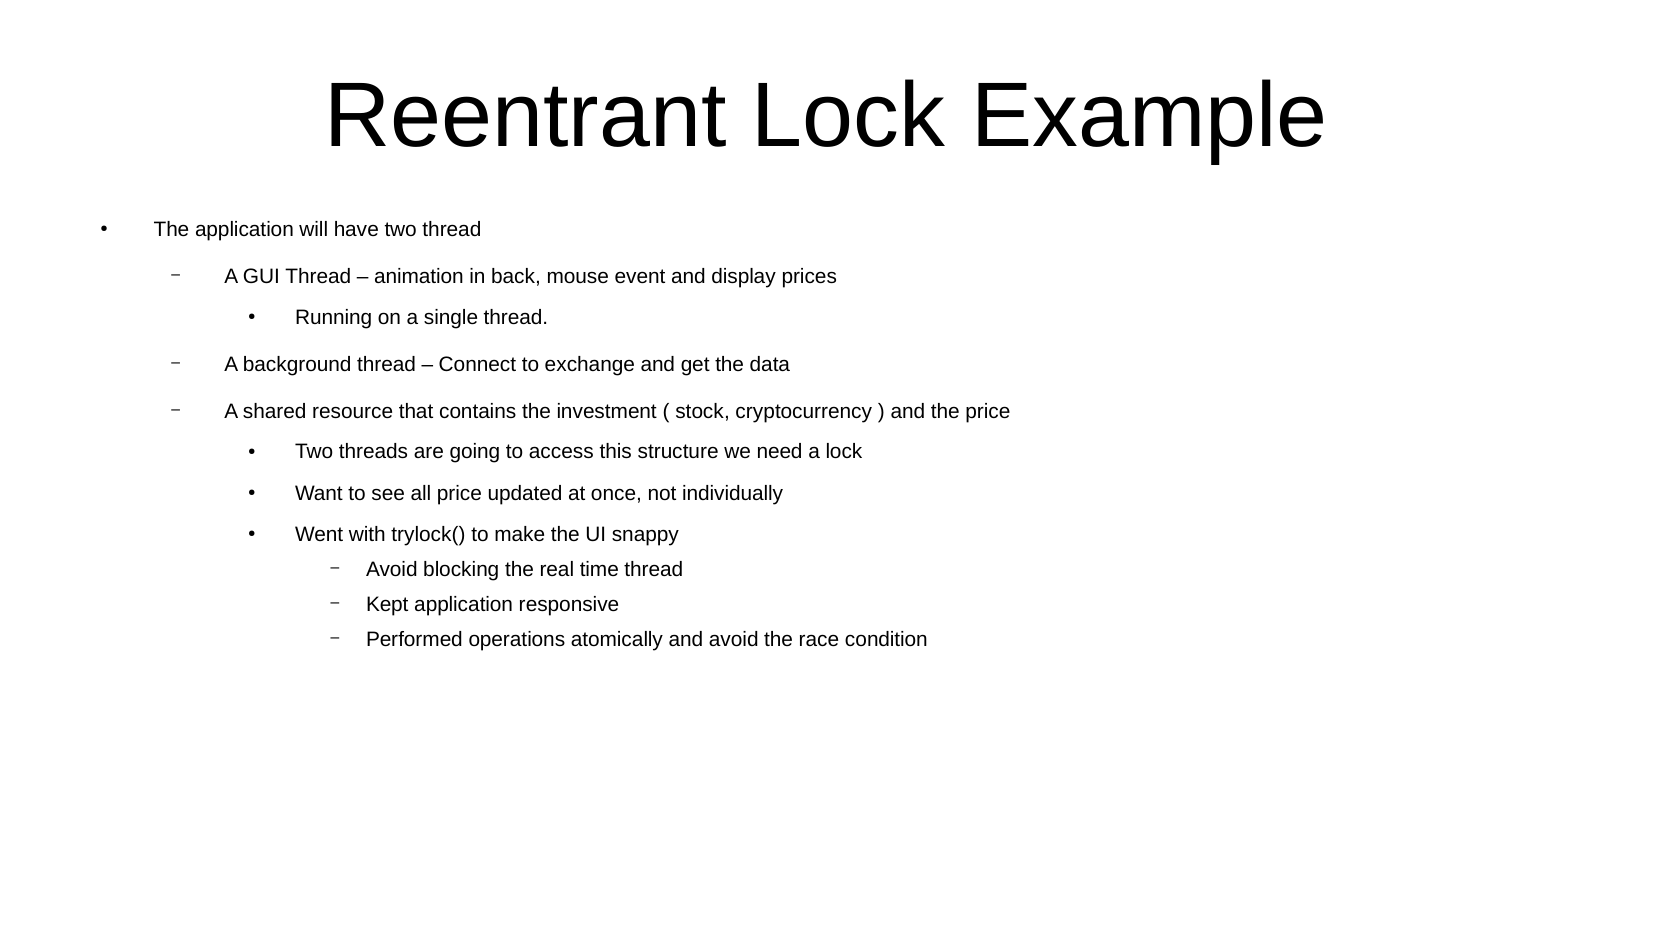

# Reentrant Lock Example
The application will have two thread
A GUI Thread – animation in back, mouse event and display prices
Running on a single thread.
A background thread – Connect to exchange and get the data
A shared resource that contains the investment ( stock, cryptocurrency ) and the price
Two threads are going to access this structure we need a lock
Want to see all price updated at once, not individually
Went with trylock() to make the UI snappy
Avoid blocking the real time thread
Kept application responsive
Performed operations atomically and avoid the race condition